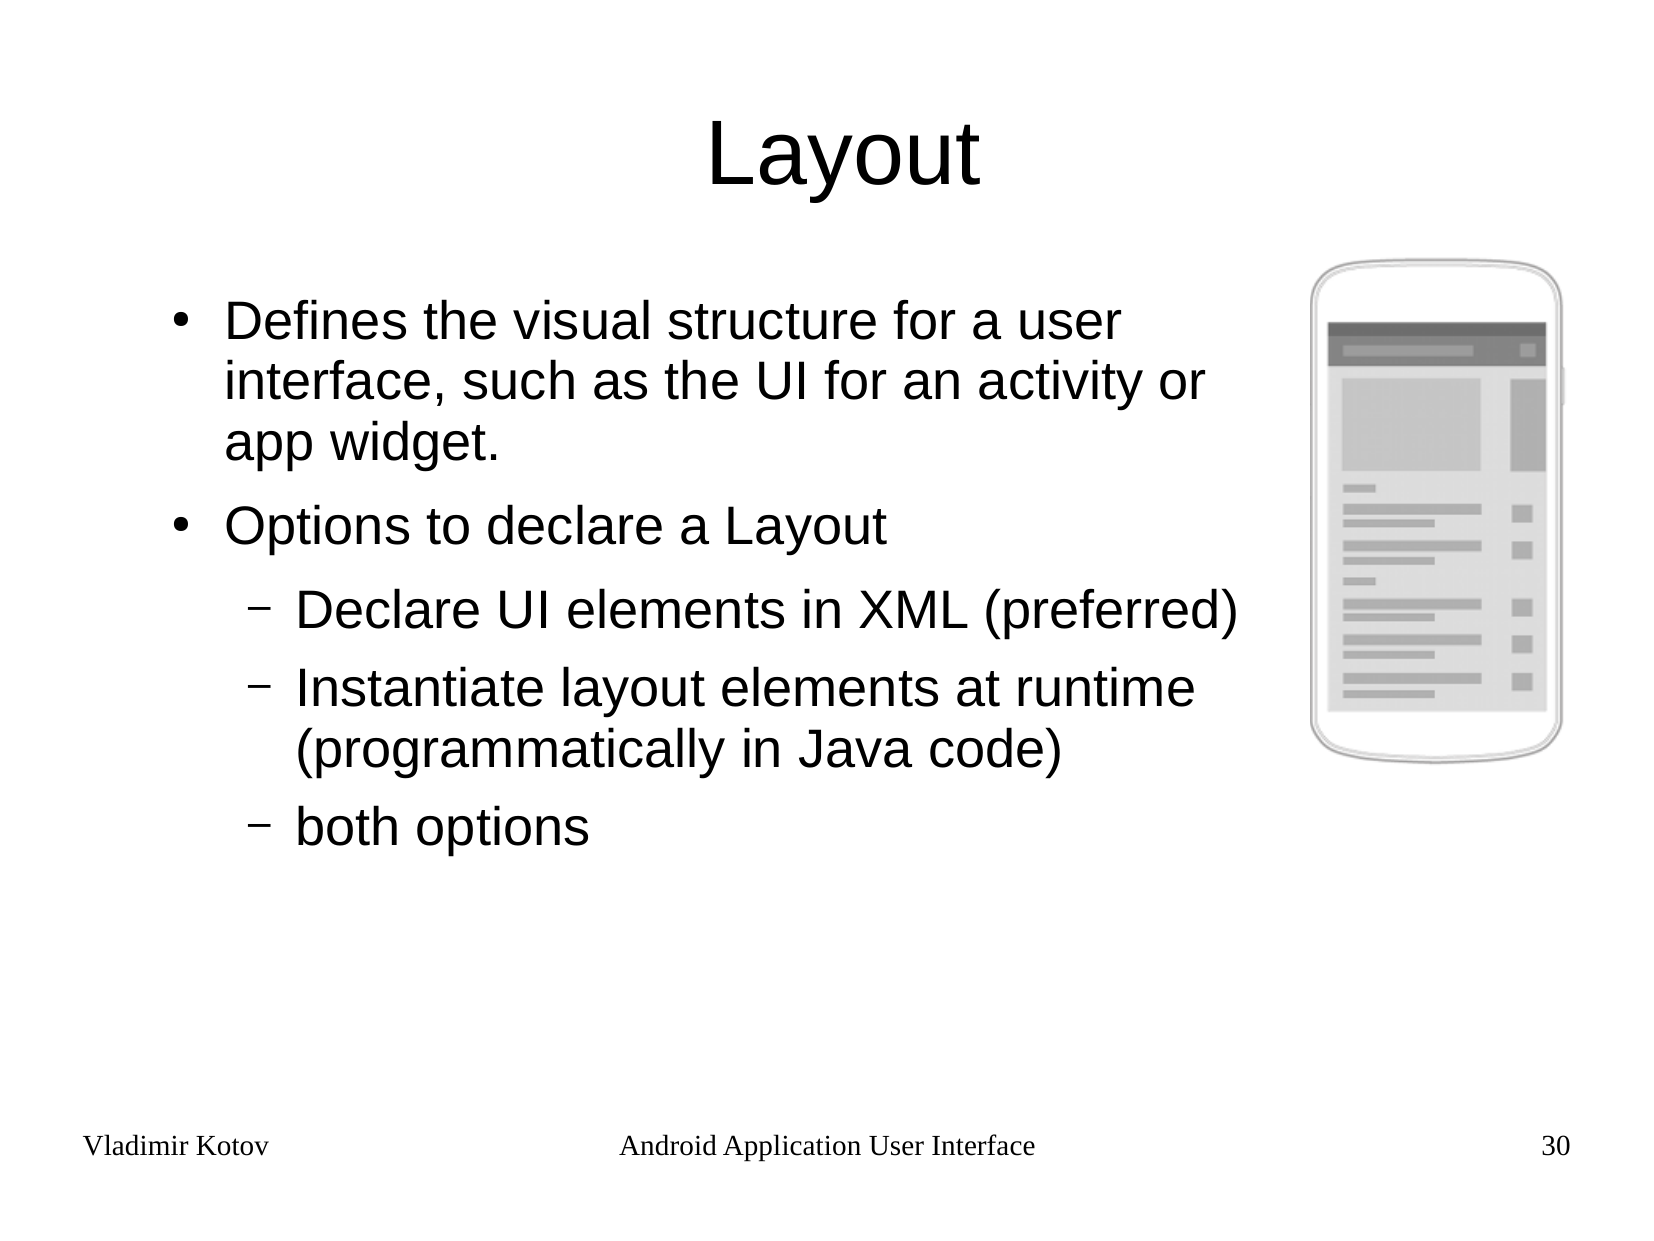

# Layout
Defines the visual structure for a user interface, such as the UI for an activity or app widget.
Options to declare a Layout
Declare UI elements in XML (preferred)
Instantiate layout elements at runtime (programmatically in Java code)
both options
Vladimir Kotov
Android Application User Interface
30